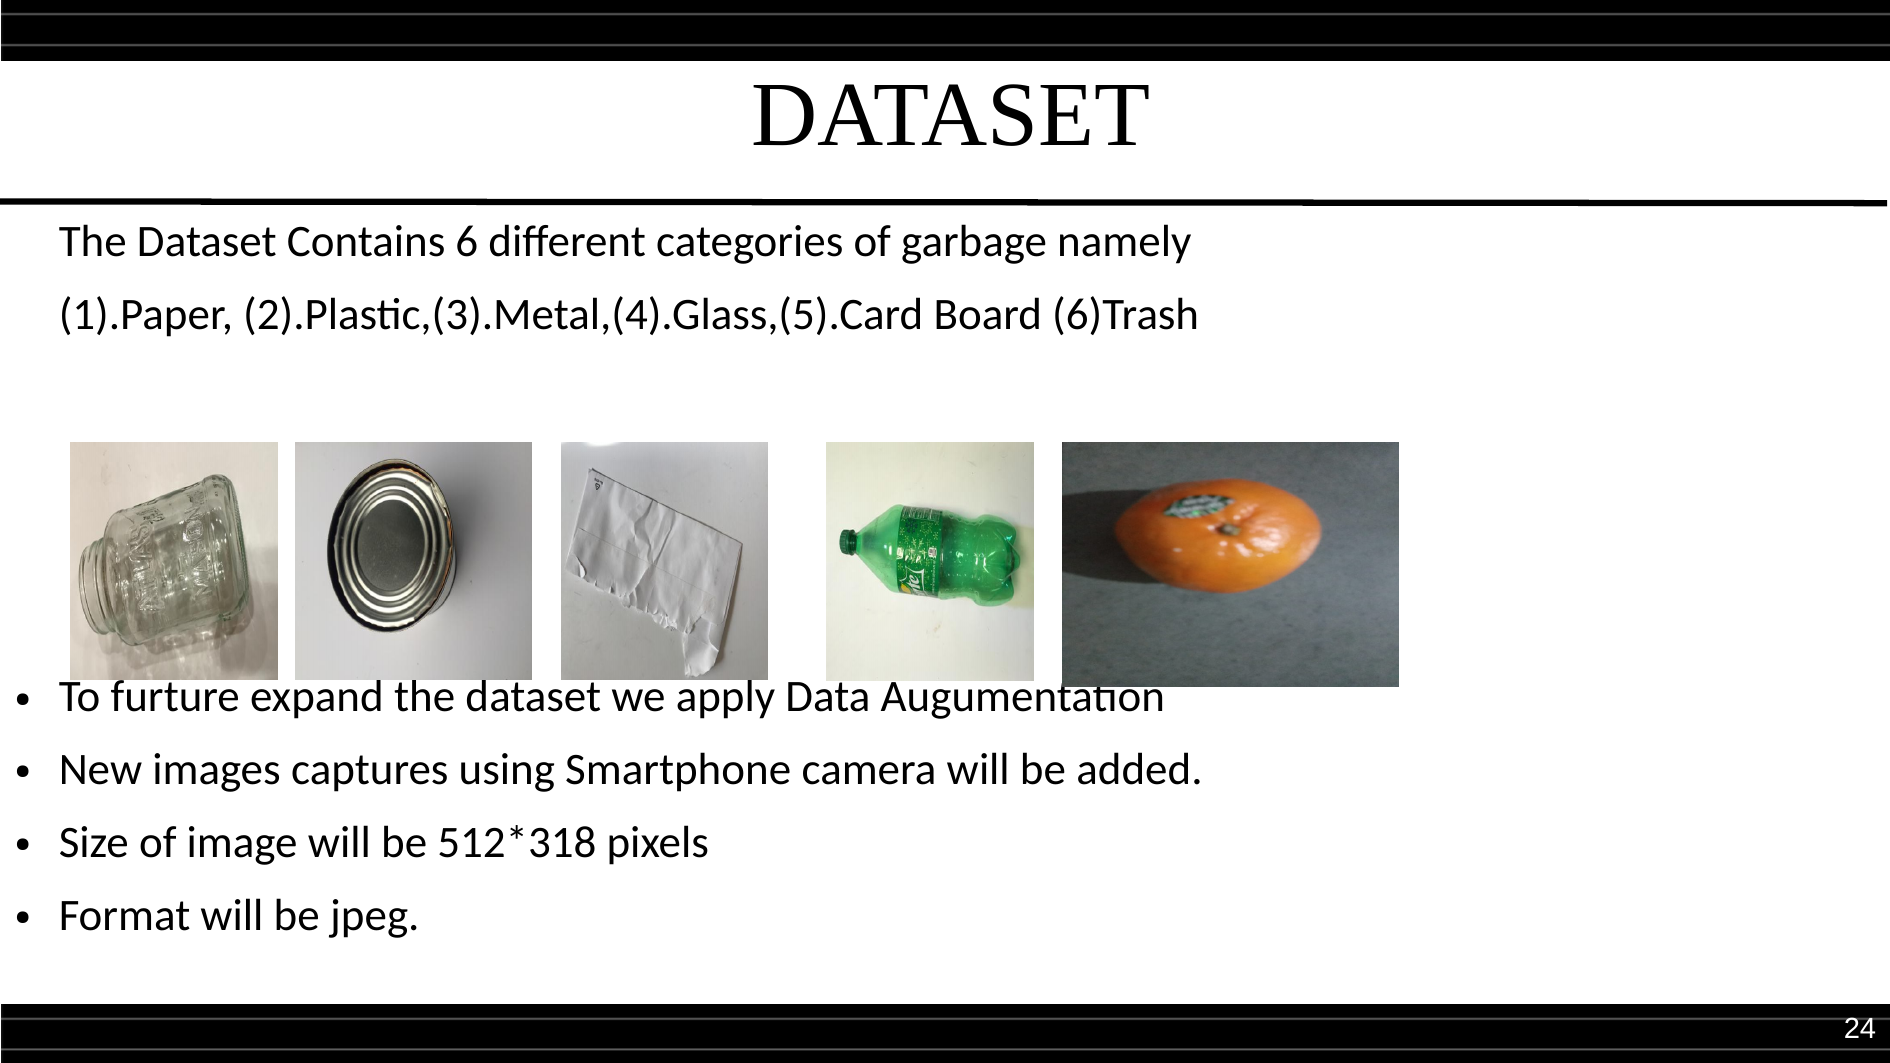

# DATASET
The Dataset Contains 6 different categories of garbage namely
(1).Paper, (2).Plastic,(3).Metal,(4).Glass,(5).Card Board (6)Trash
To furture expand the dataset we apply Data Augumentation
New images captures using Smartphone camera will be added.
Size of image will be 512*318 pixels
Format will be jpeg.